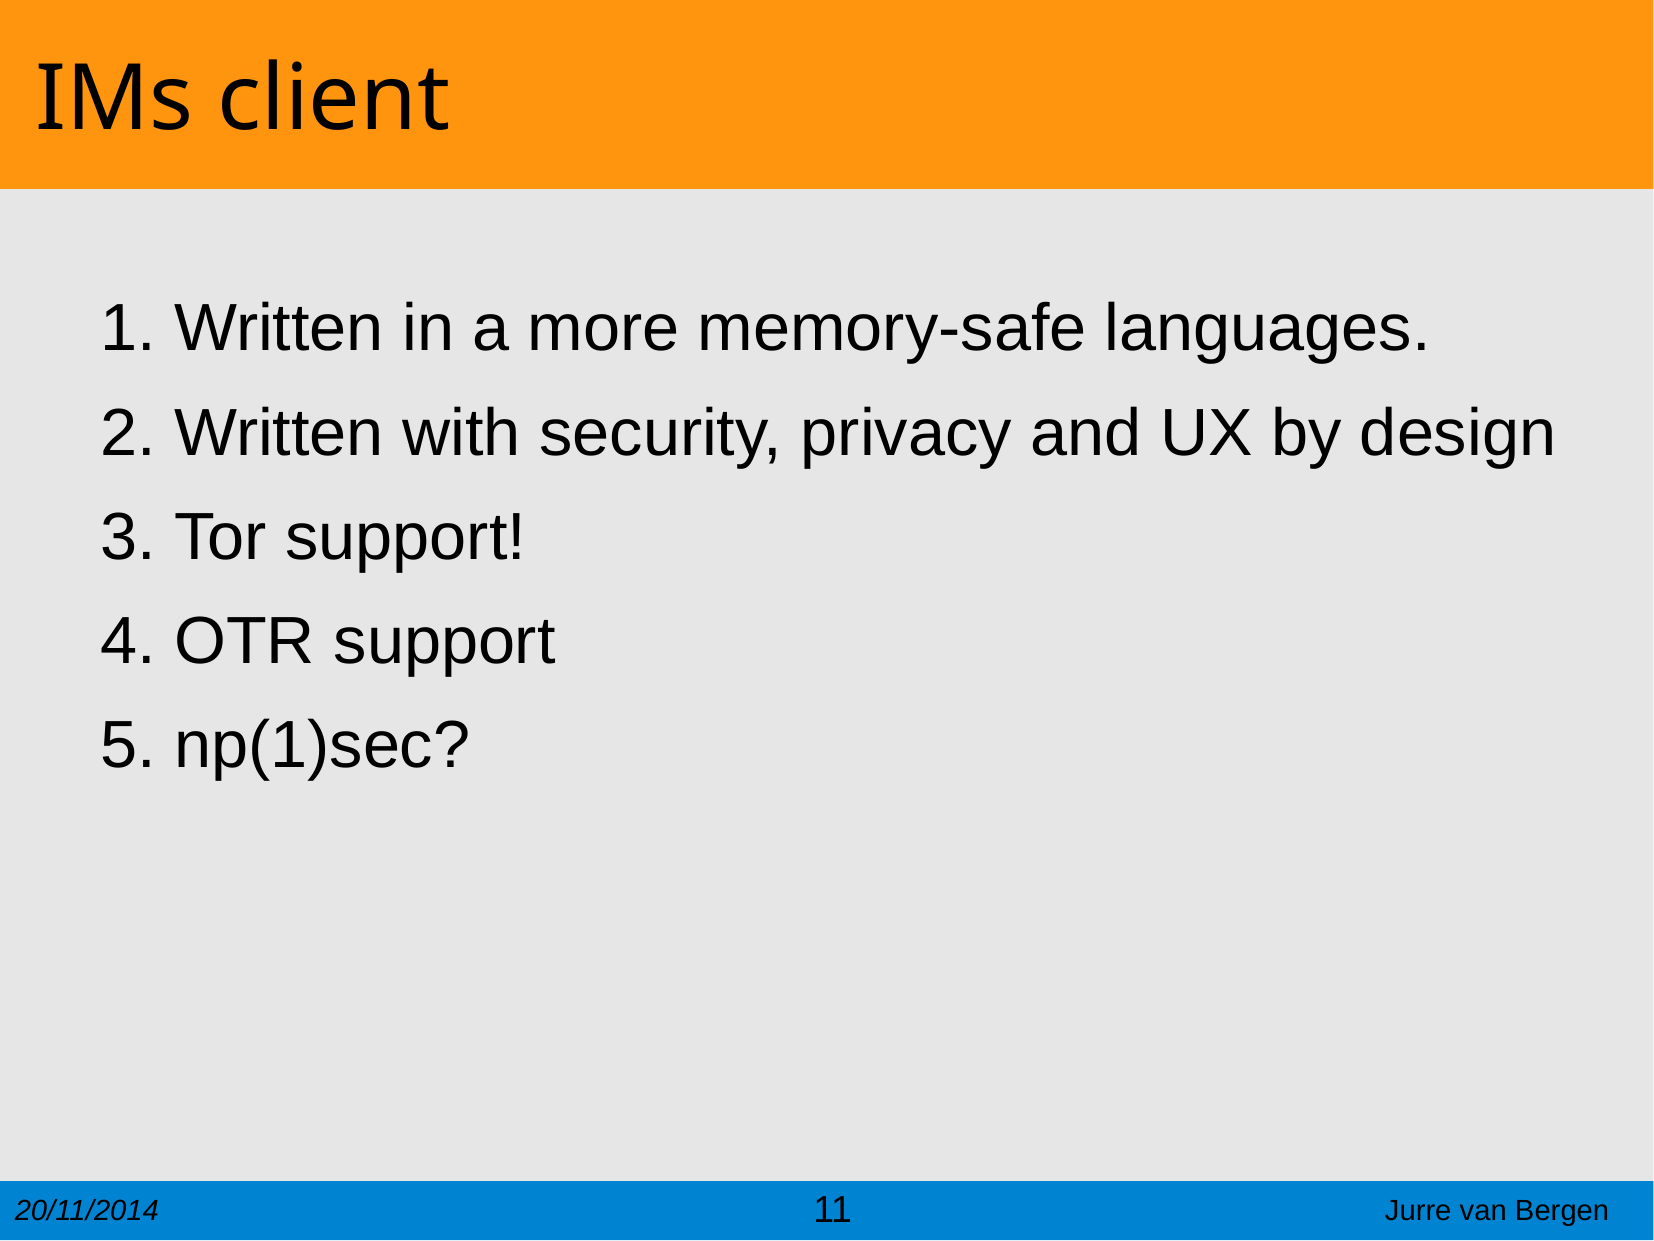

# IMs client
 Written in a more memory-safe languages.
 Written with security, privacy and UX by design
 Tor support!
 OTR support
 np(1)sec?